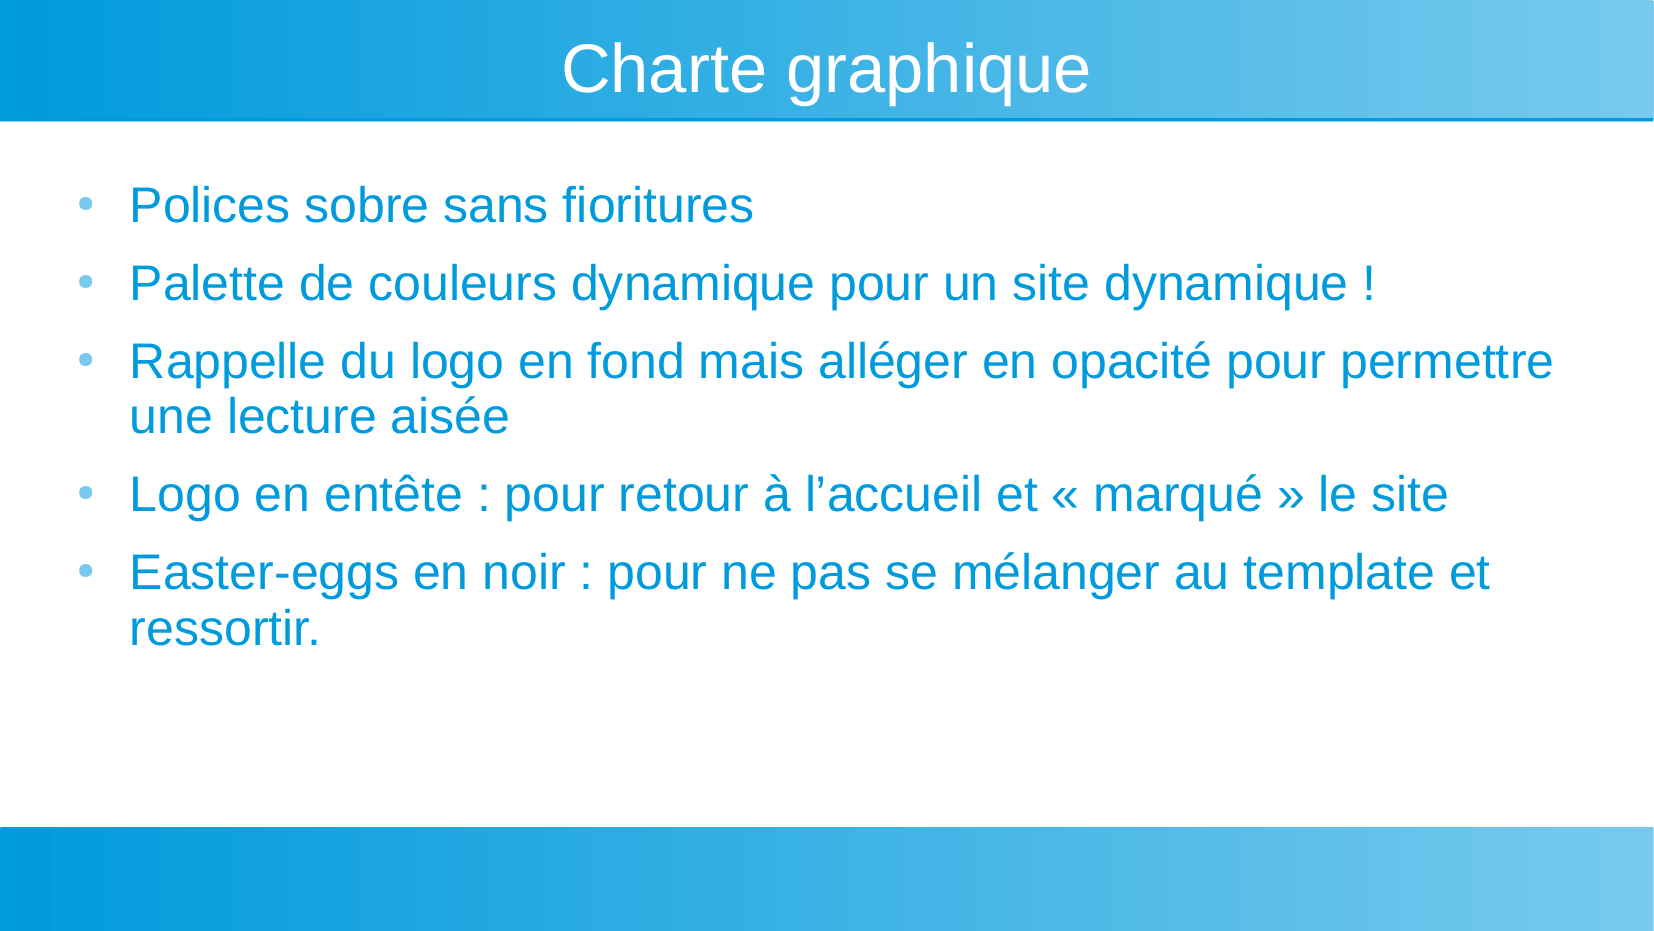

# Charte graphique
Polices sobre sans fioritures
Palette de couleurs dynamique pour un site dynamique !
Rappelle du logo en fond mais alléger en opacité pour permettre une lecture aisée
Logo en entête : pour retour à l’accueil et « marqué » le site
Easter-eggs en noir : pour ne pas se mélanger au template et ressortir.